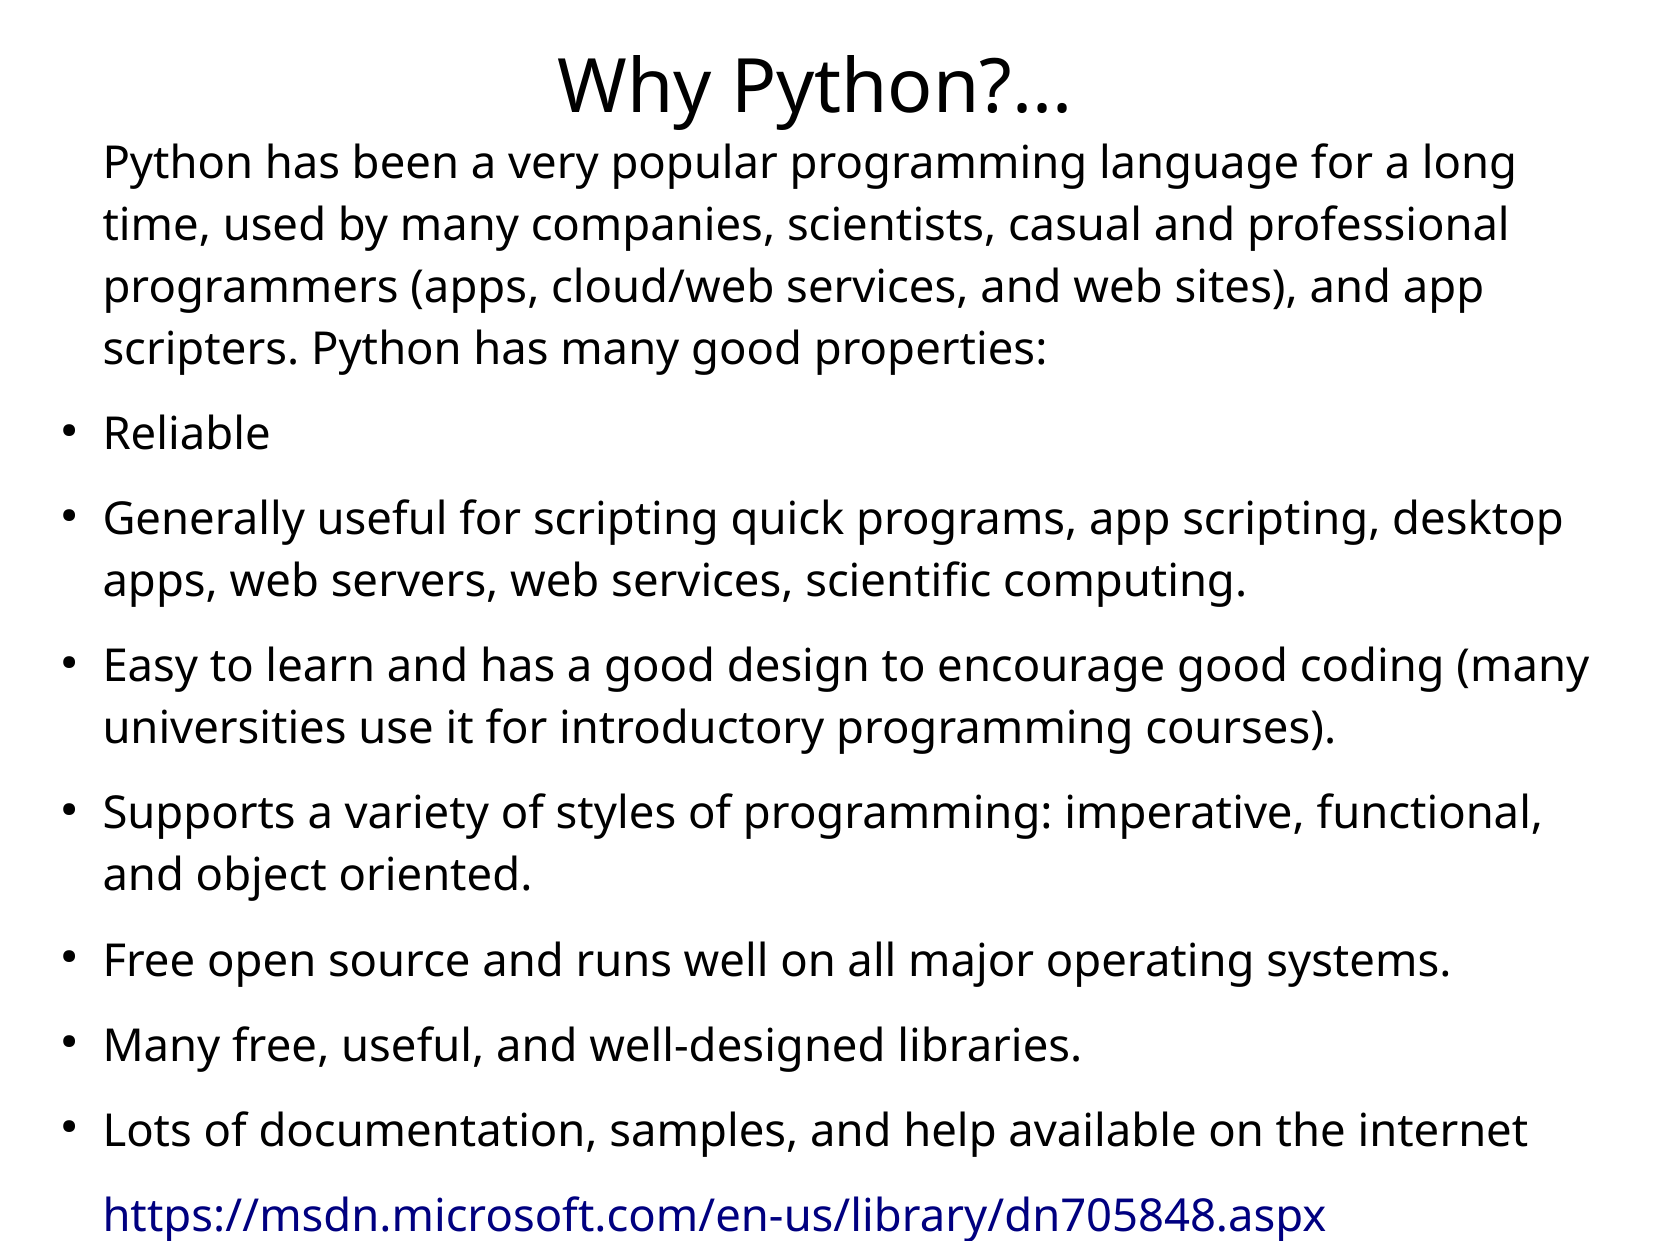

# Why Python?...
Python has been a very popular programming language for a long time, used by many companies, scientists, casual and professional programmers (apps, cloud/web services, and web sites), and app scripters. Python has many good properties:
Reliable
Generally useful for scripting quick programs, app scripting, desktop apps, web servers, web services, scientific computing.
Easy to learn and has a good design to encourage good coding (many universities use it for introductory programming courses).
Supports a variety of styles of programming: imperative, functional, and object oriented.
Free open source and runs well on all major operating systems.
Many free, useful, and well-designed libraries.
Lots of documentation, samples, and help available on the internet
https://msdn.microsoft.com/en-us/library/dn705848.aspx